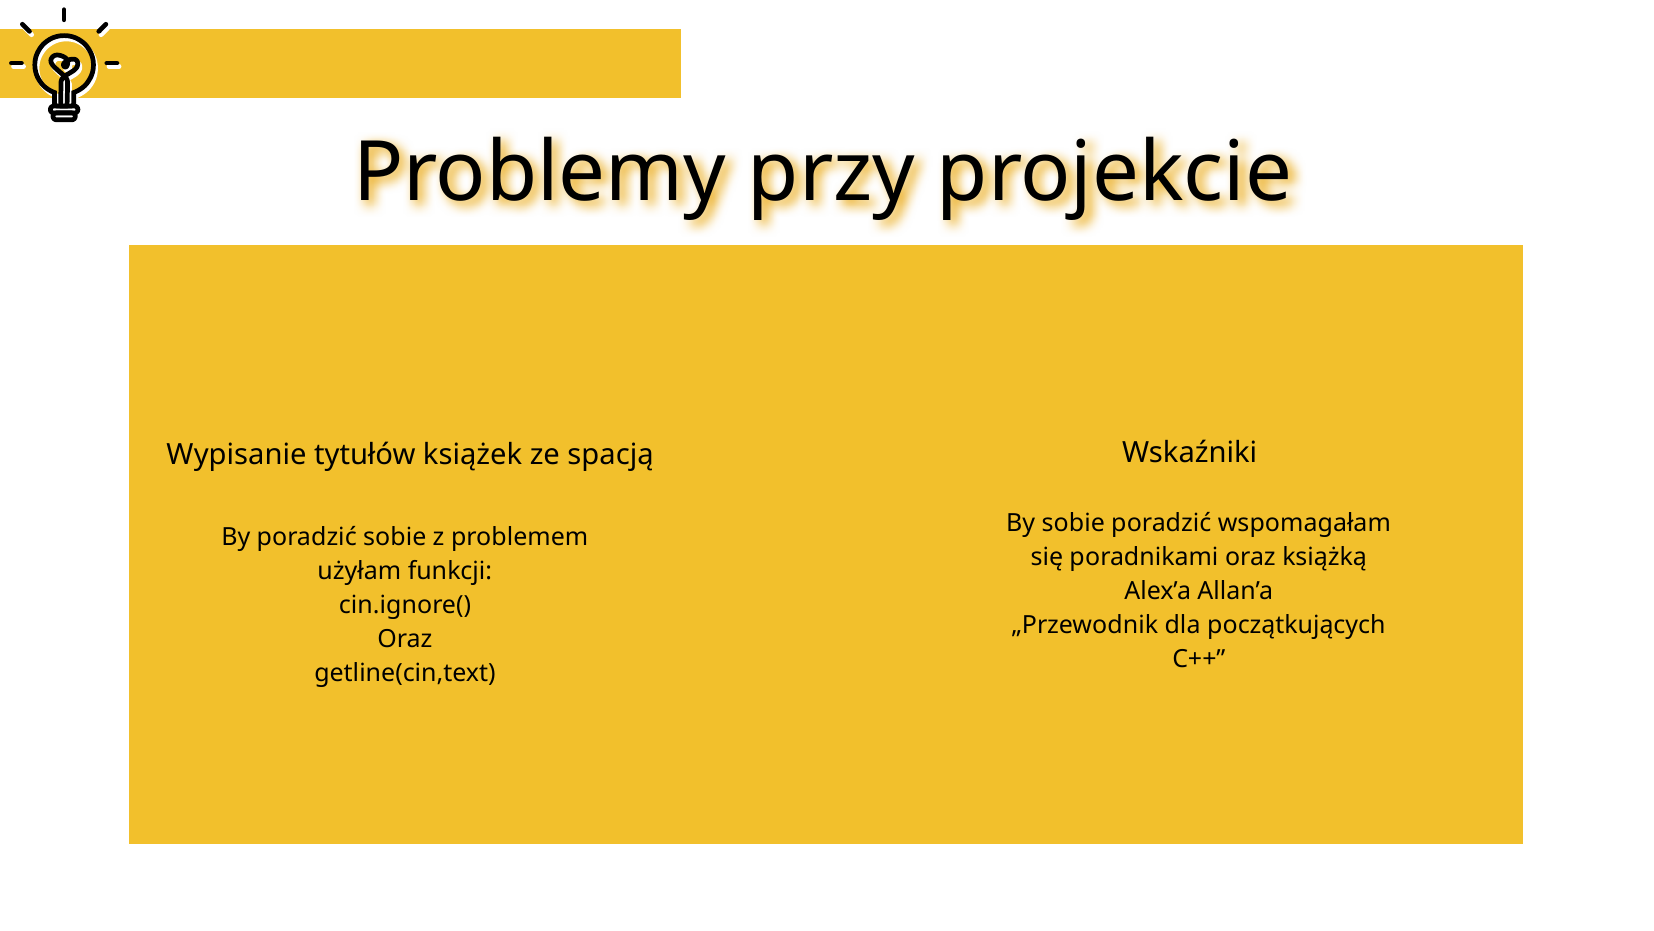

Problemy przy projekcie
Wypisanie tytułów książek ze spacją
# Wskaźniki
By sobie poradzić wspomagałam się poradnikami oraz książką Alex’a Allan’a
„Przewodnik dla początkujących C++”
By poradzić sobie z problemem użyłam funkcji:
cin.ignore()
Oraz
getline(cin,text)